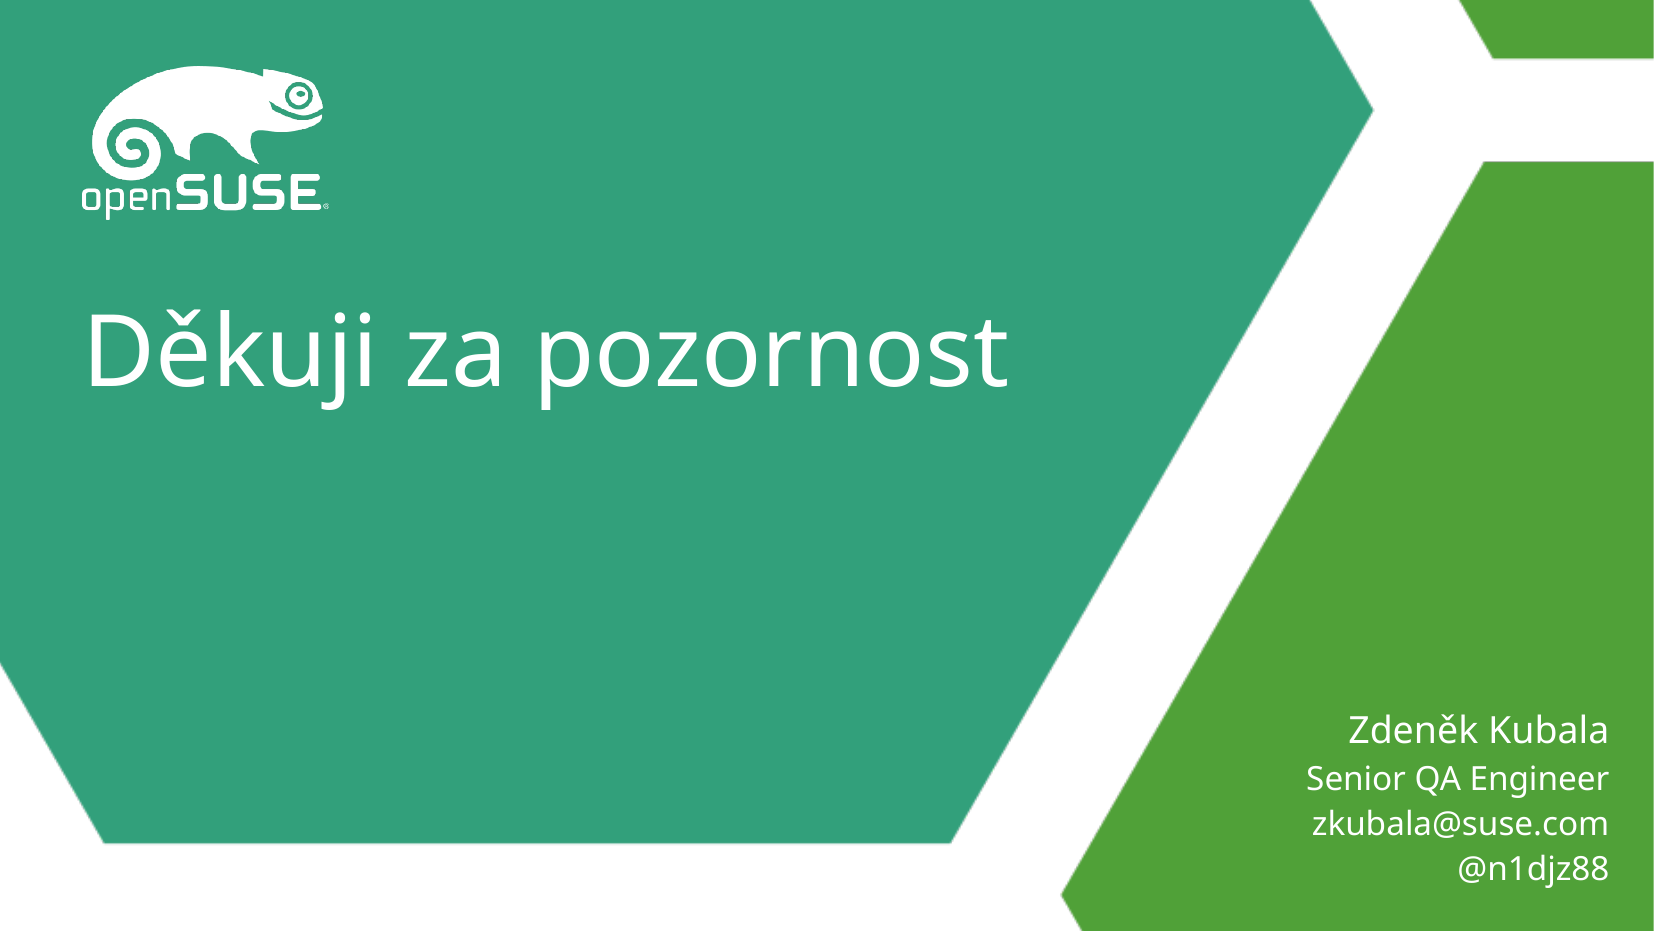

Děkuji za pozornost
# Zdeněk Kubala
Senior QA Engineer
zkubala@suse.com
 @n1djz88